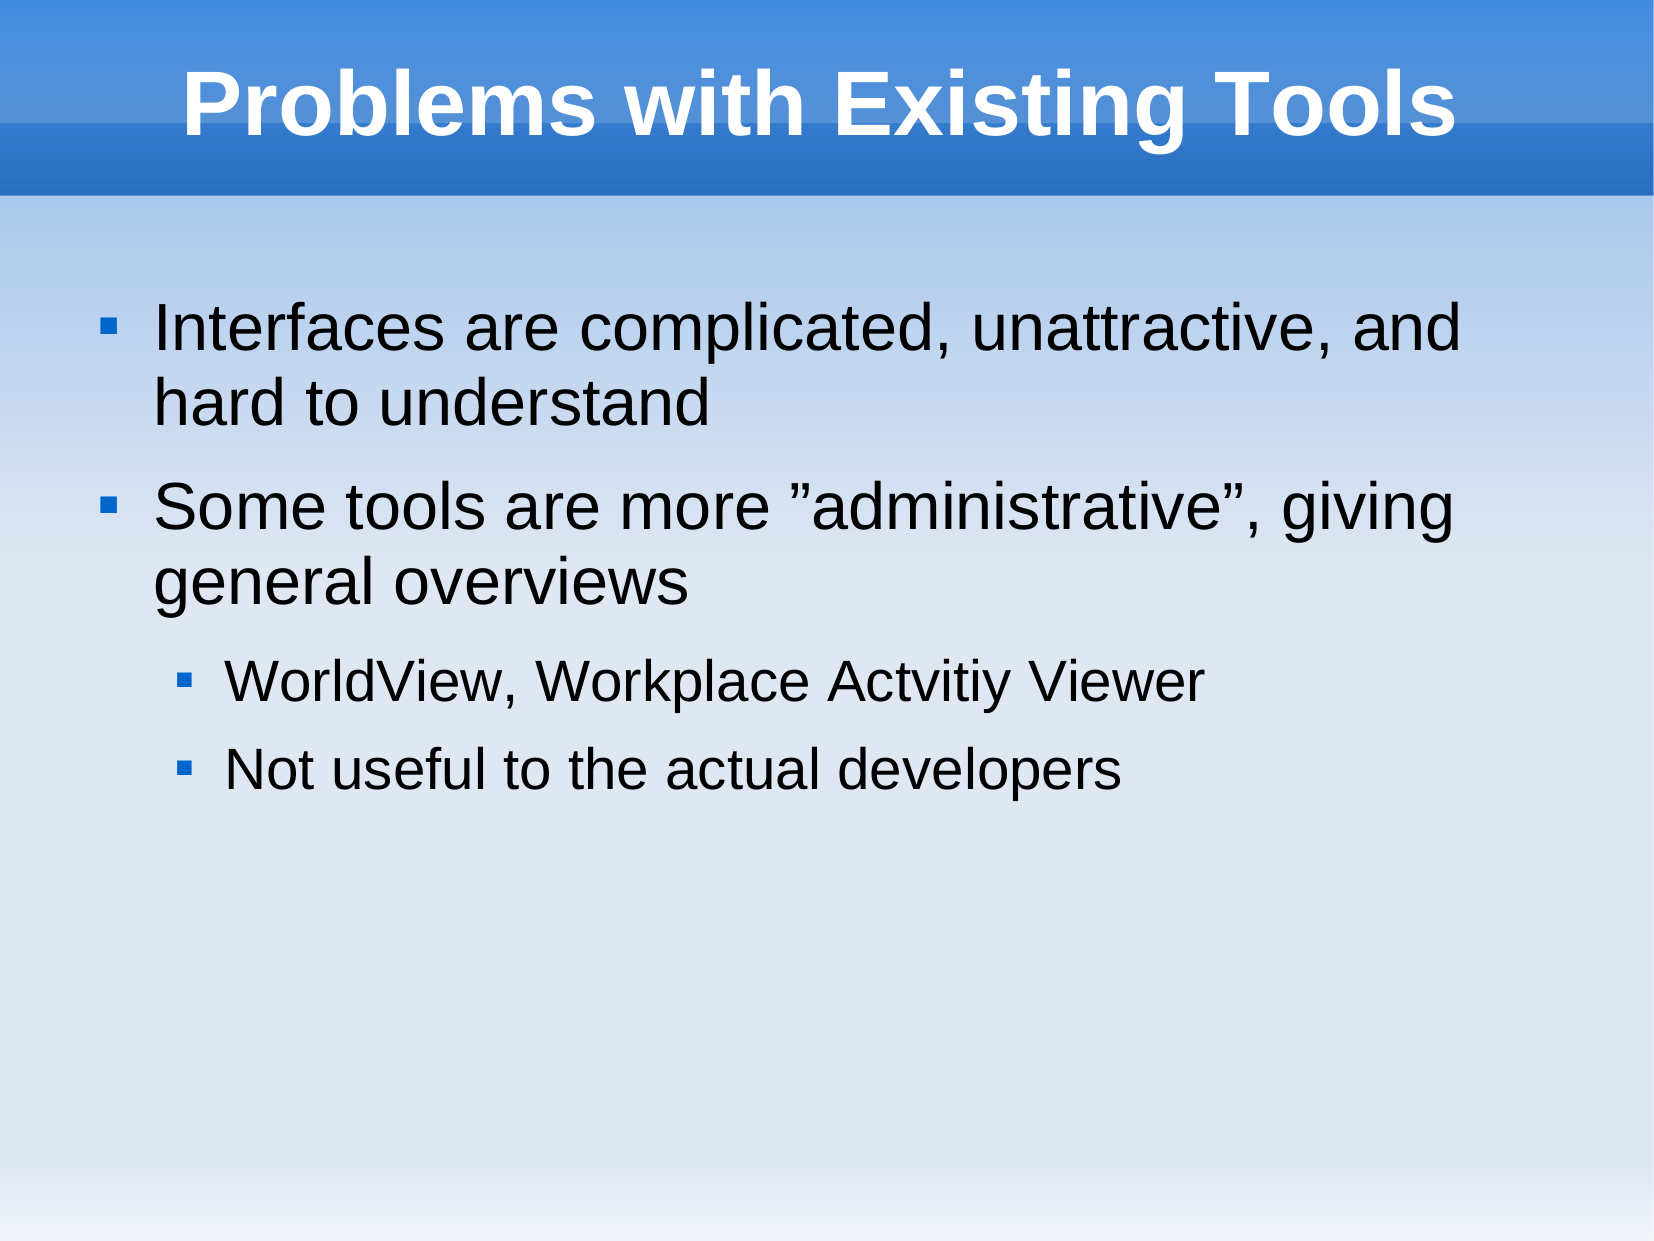

# Problems with Existing Tools
Interfaces are complicated, unattractive, and hard to understand
Some tools are more ”administrative”, giving general overviews
WorldView, Workplace Actvitiy Viewer
Not useful to the actual developers